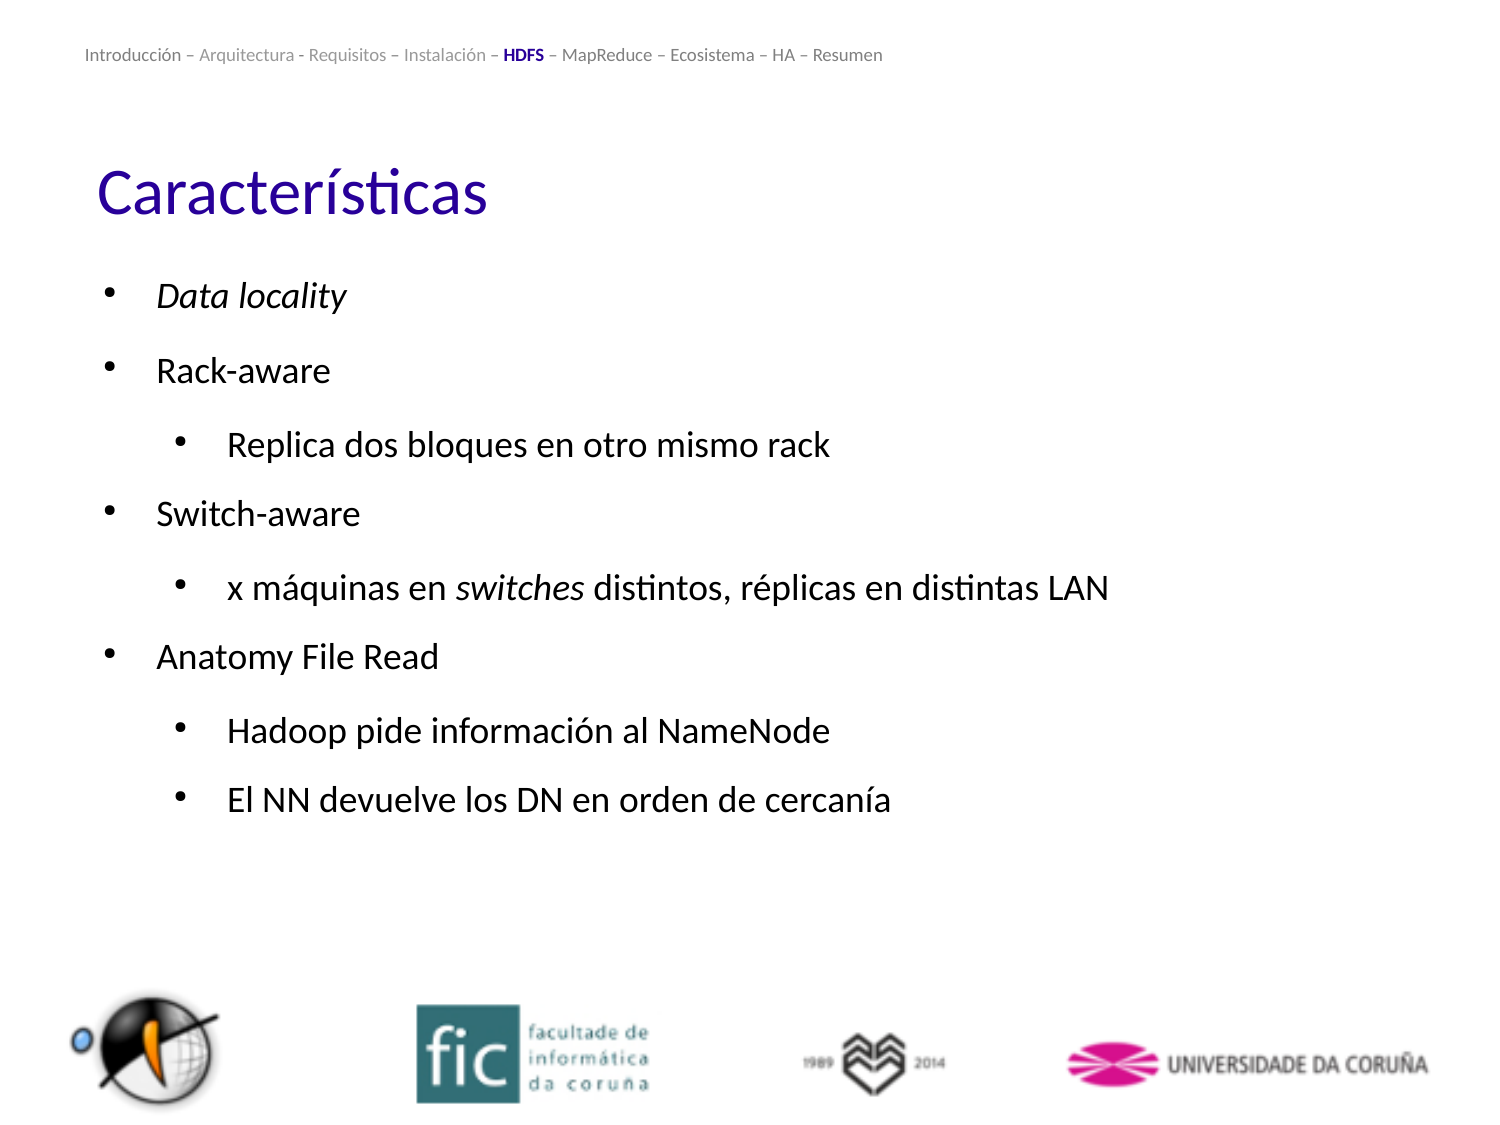

Introducción – Arquitectura - Requisitos – Instalación – HDFS – MapReduce – Ecosistema – HA – Resumen
# Características
Data locality
Rack-aware
Replica dos bloques en otro mismo rack
Switch-aware
x máquinas en switches distintos, réplicas en distintas LAN
Anatomy File Read
Hadoop pide información al NameNode
El NN devuelve los DN en orden de cercanía